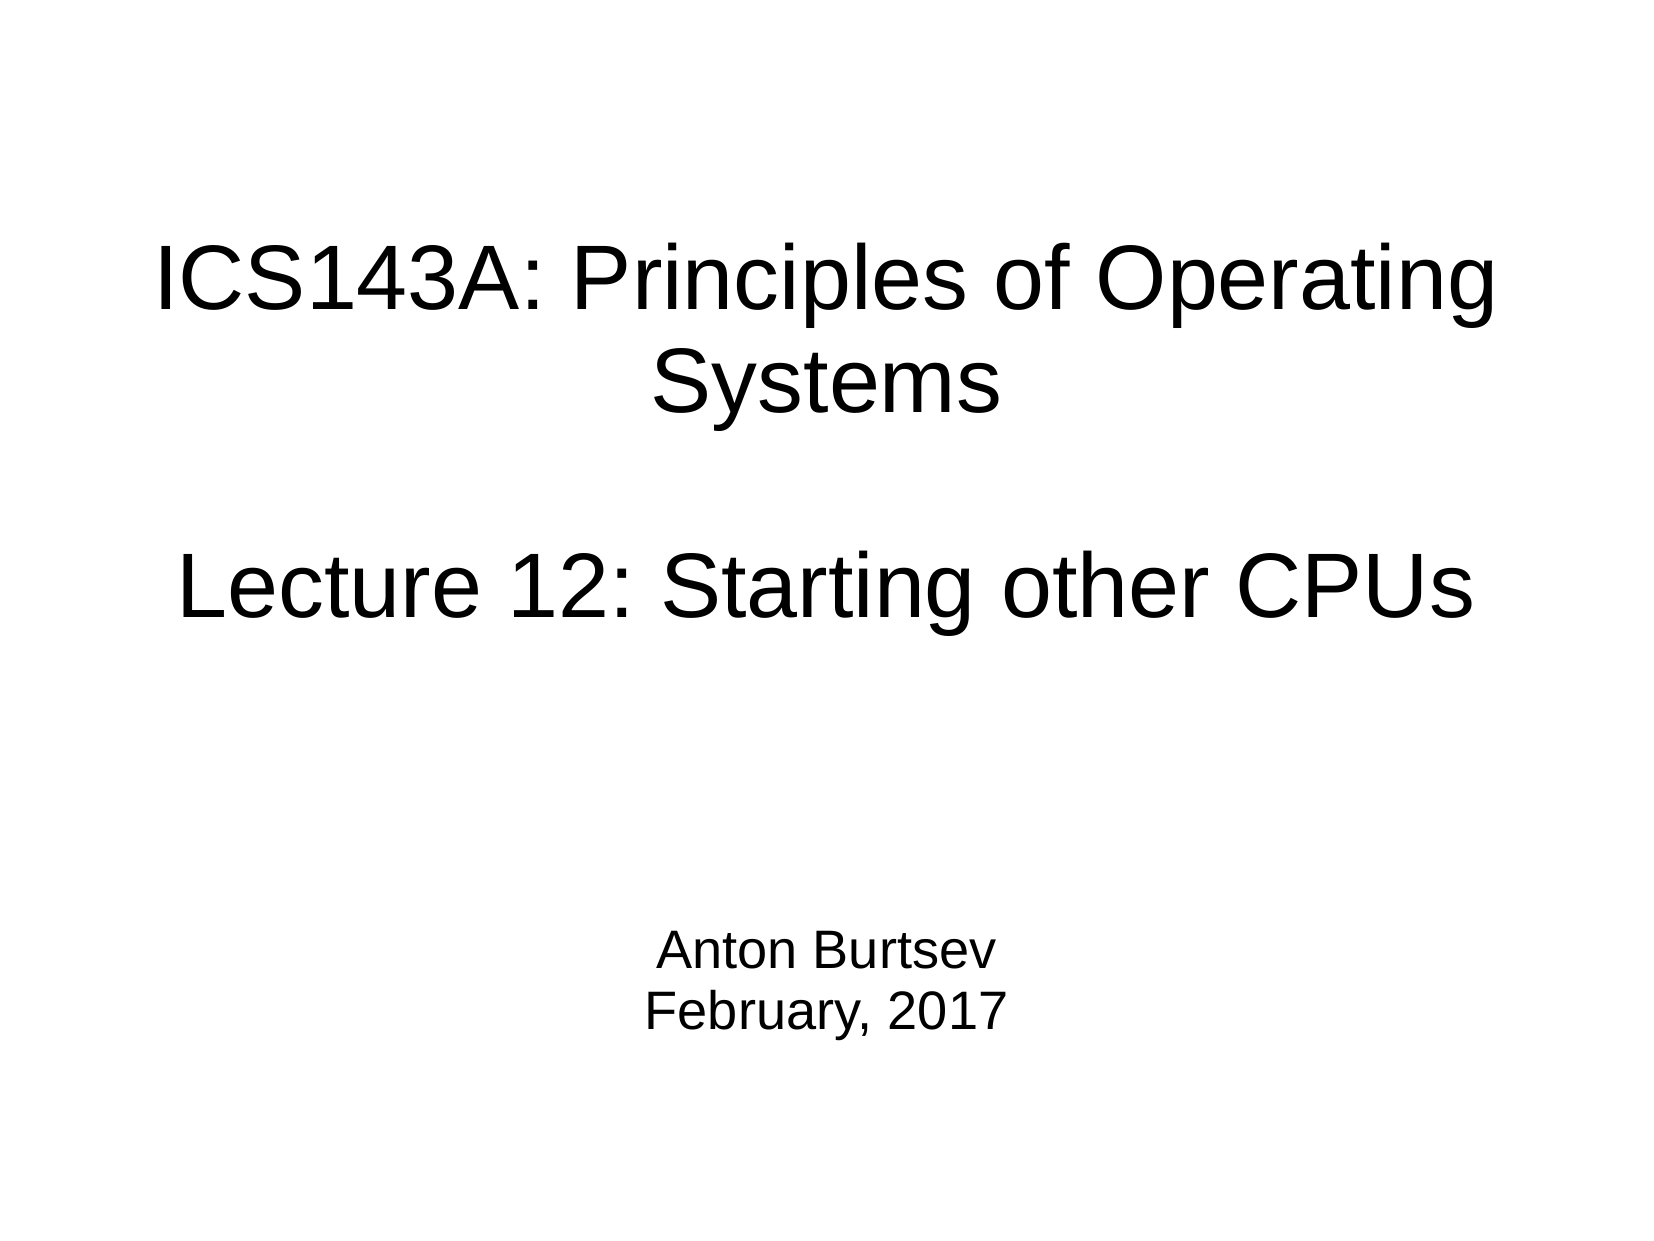

# ICS143A: Principles of Operating Systems Lecture 12: Starting other CPUs
Anton Burtsev
February, 2017